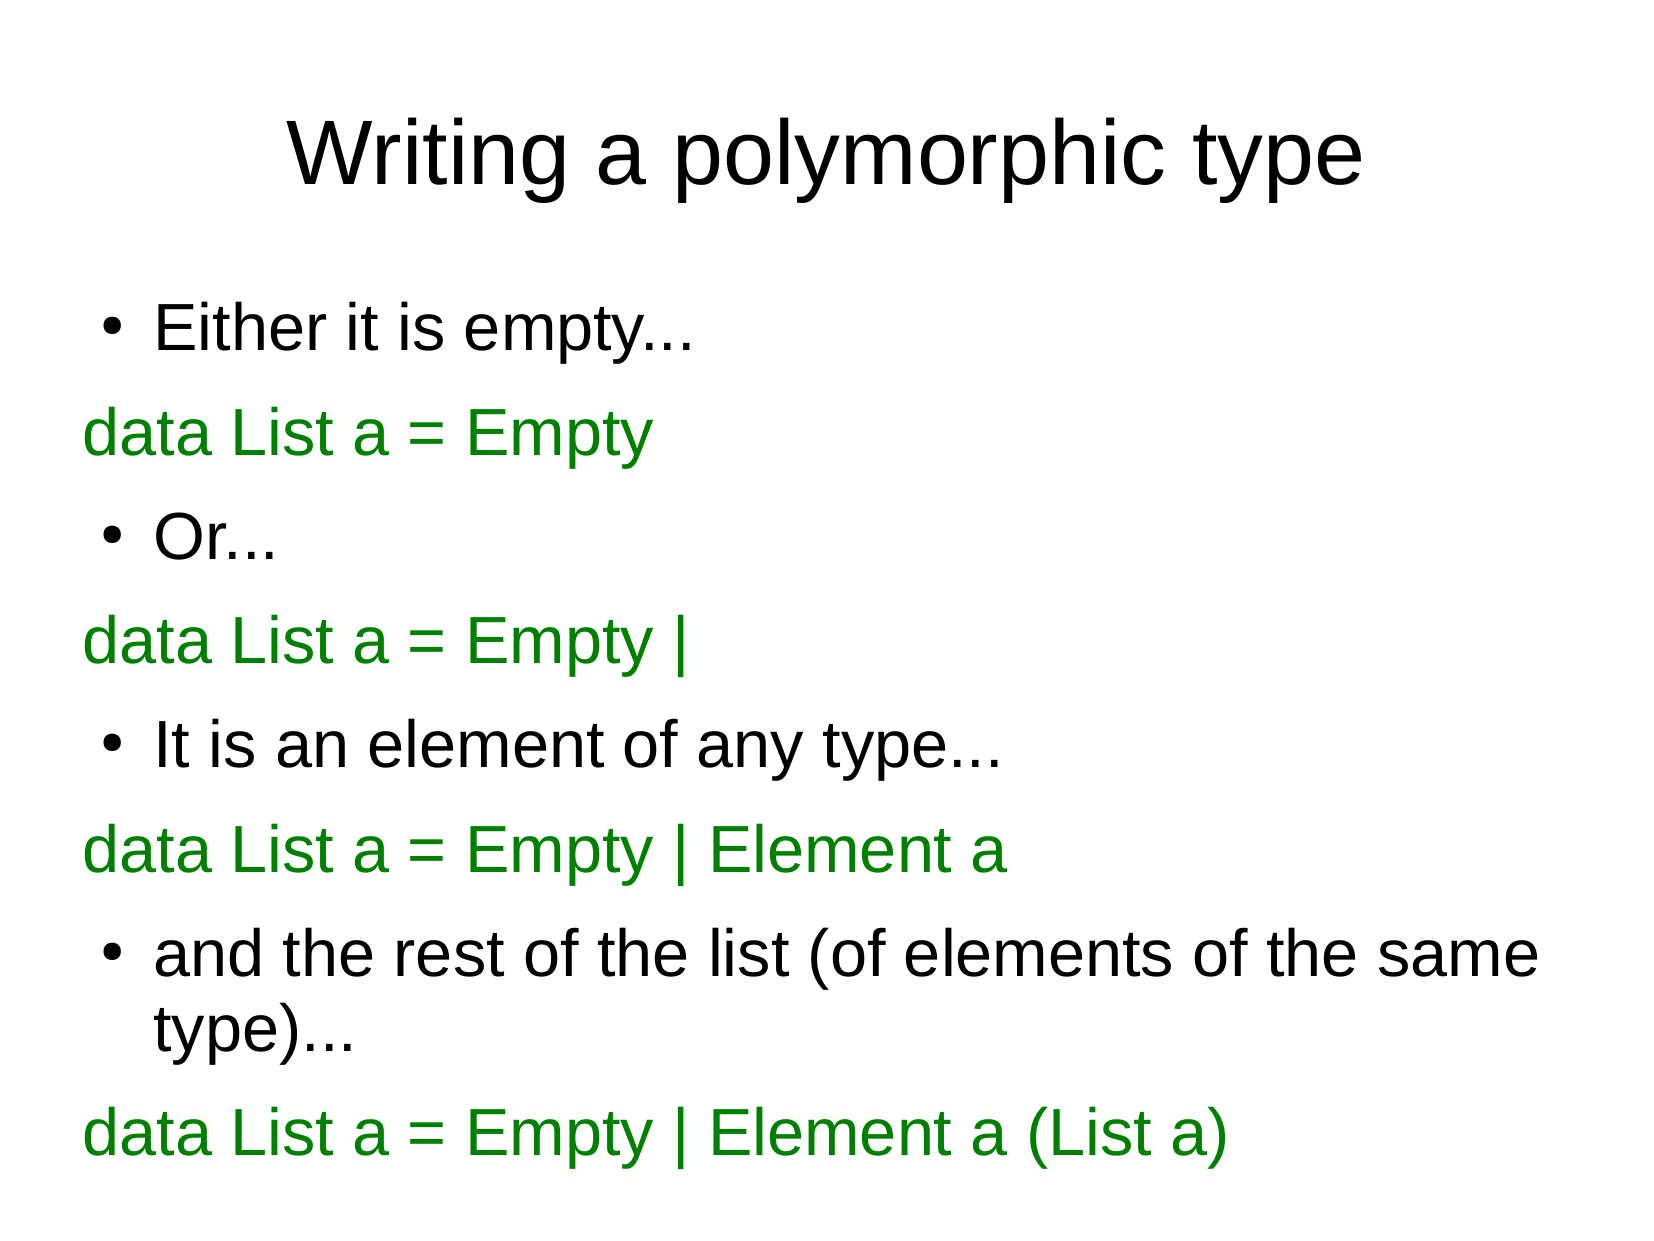

# Writing a polymorphic type
Either it is empty...
data List a = Empty
Or...
data List a = Empty |
It is an element of any type...
data List a = Empty | Element a
and the rest of the list (of elements of the same type)...
data List a = Empty | Element a (List a)